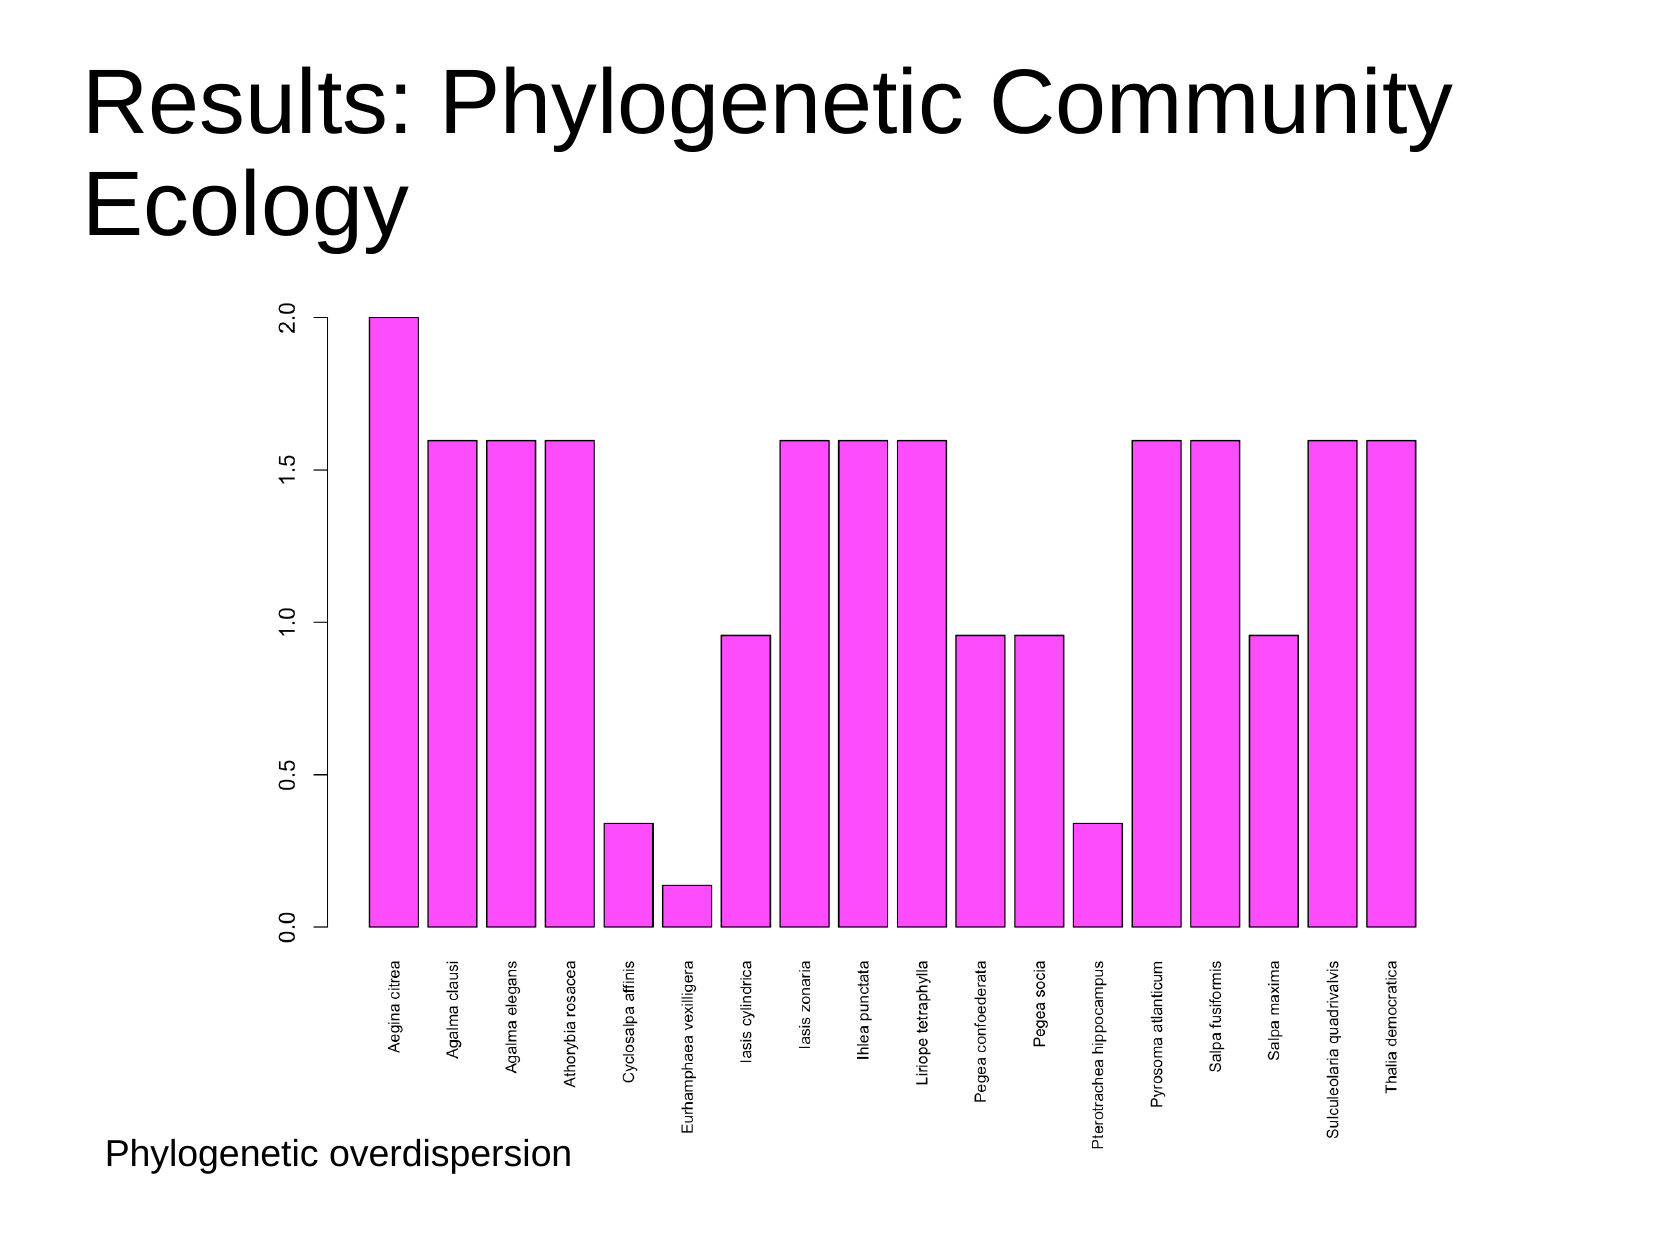

# Results: Phylogenetic Community Ecology
Phylogenetic overdispersion